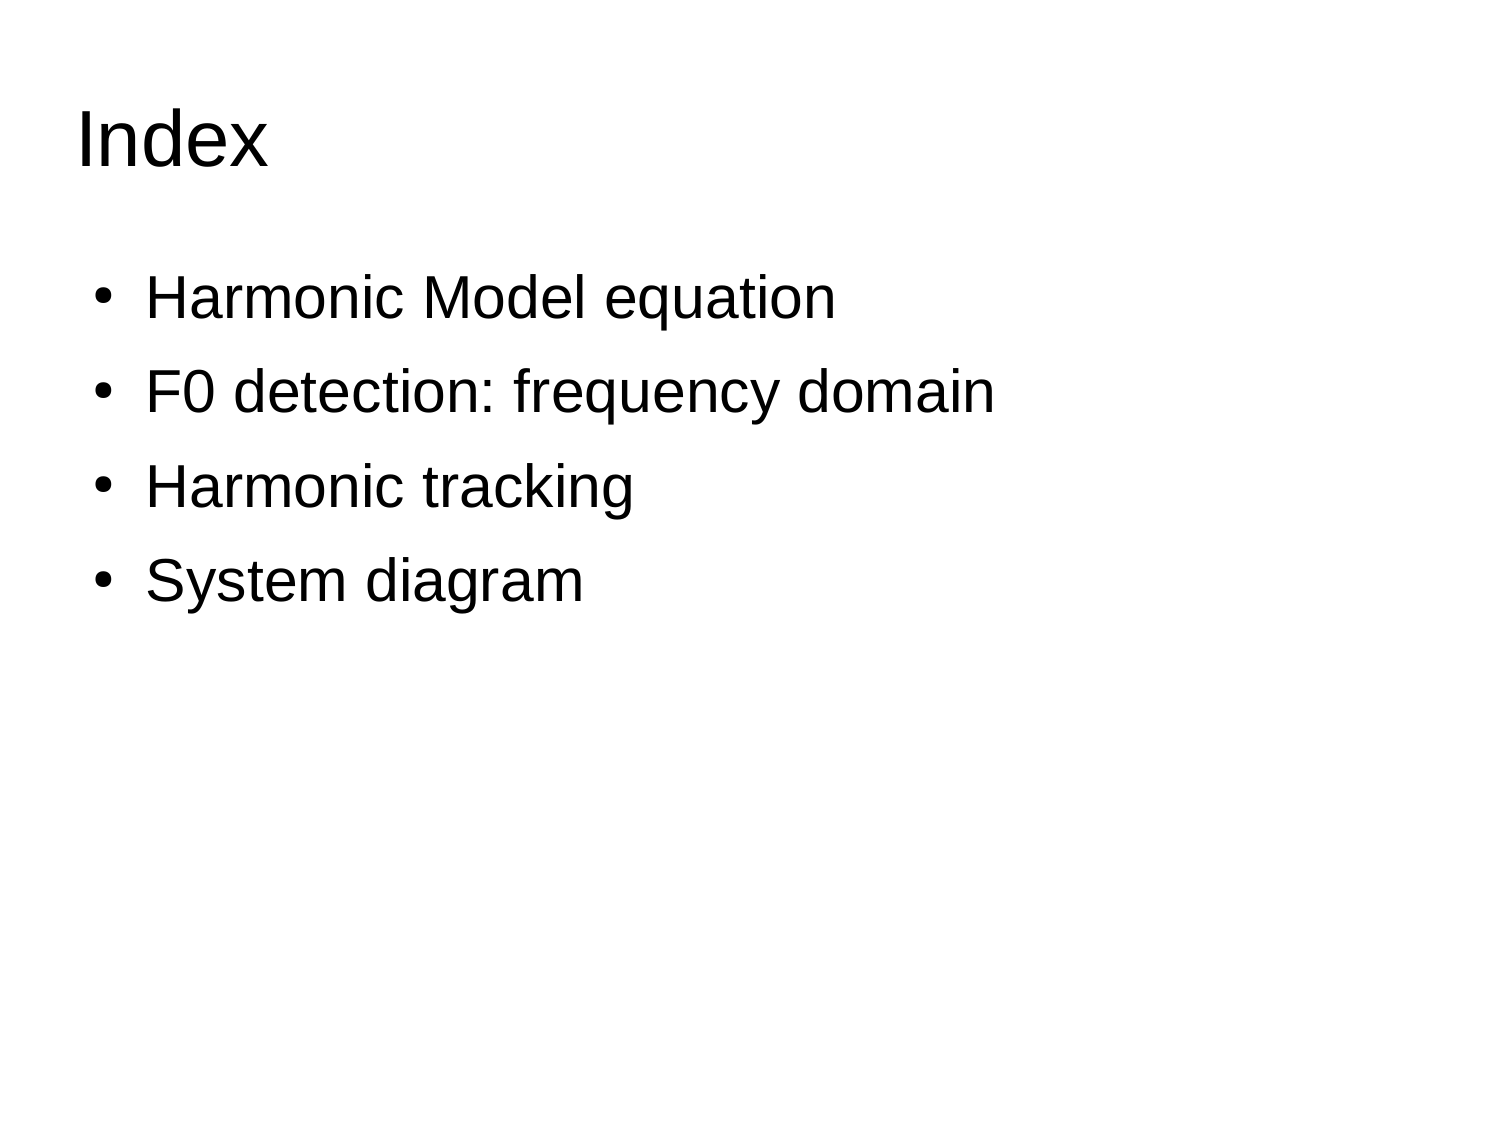

# Index
Harmonic Model equation
F0 detection: frequency domain
Harmonic tracking
System diagram